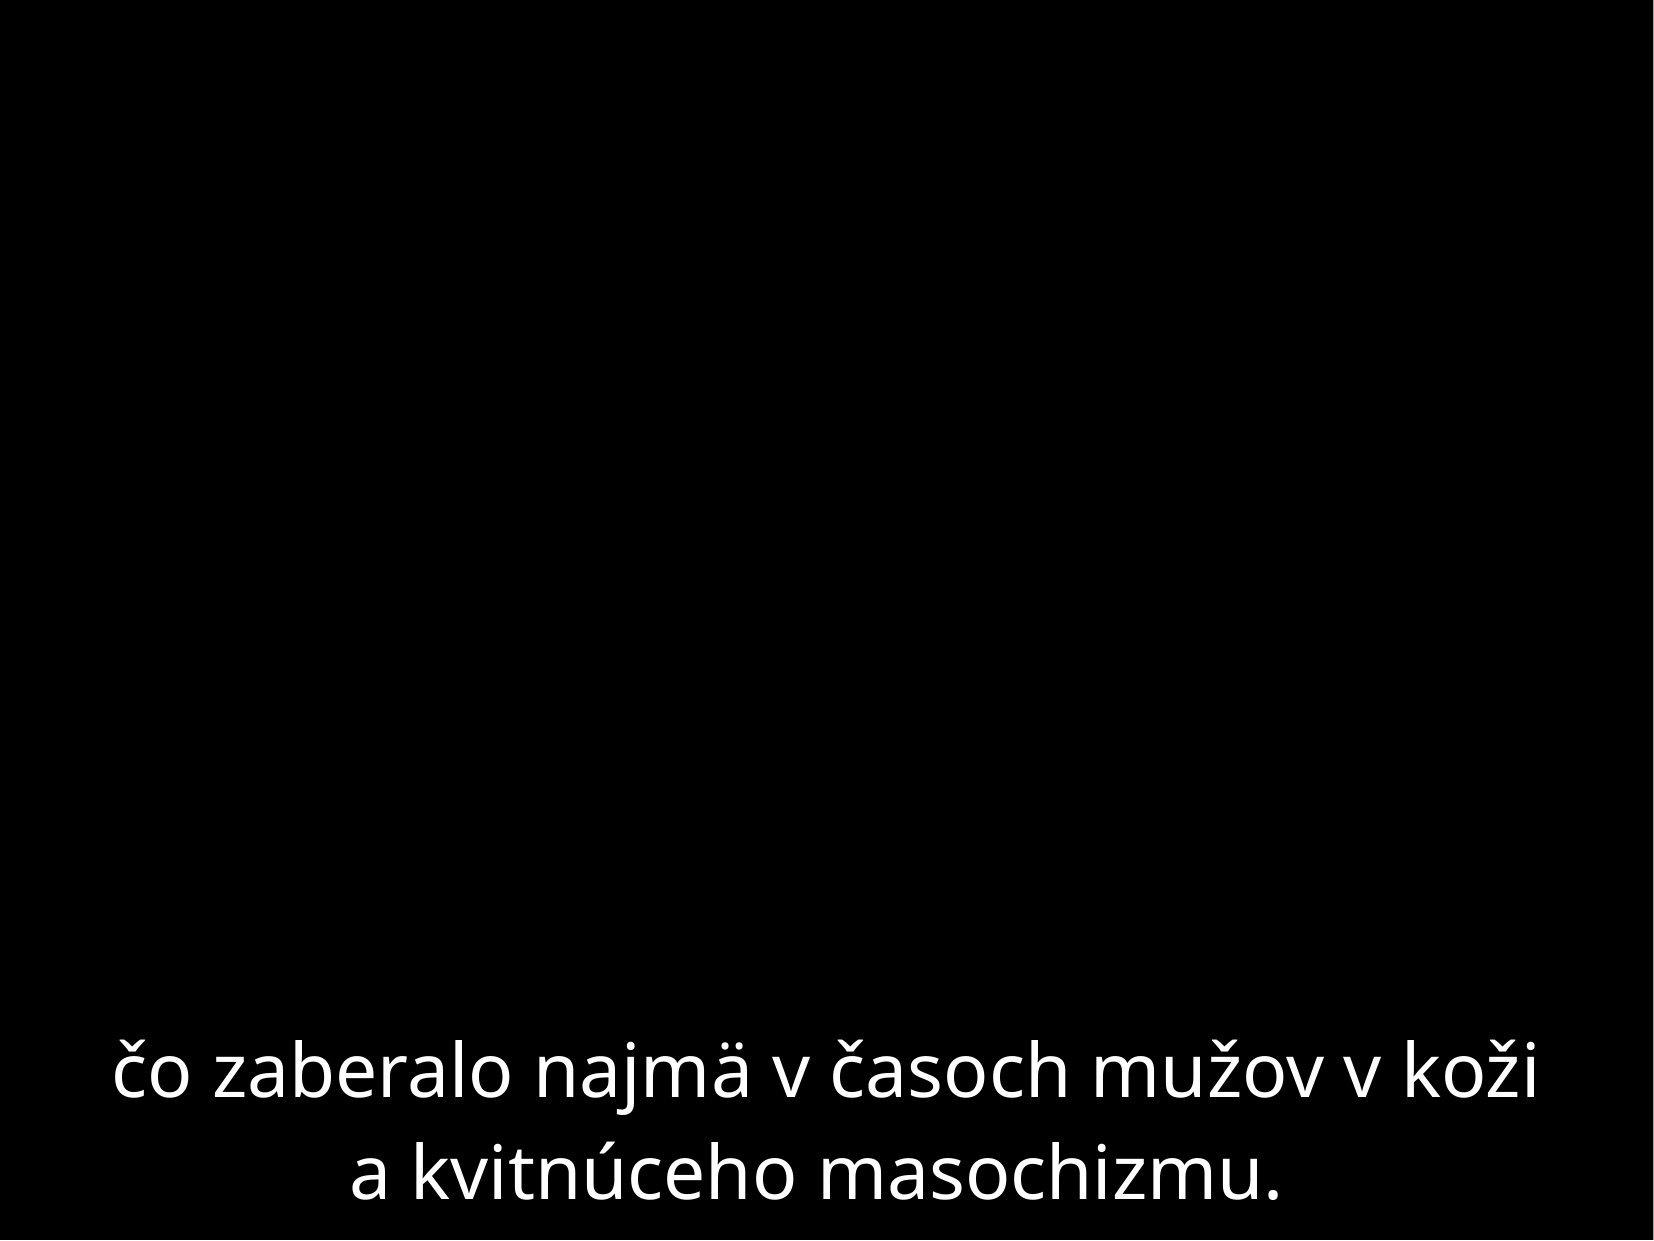

# čo zaberalo najmä v časoch mužov v koži a kvitnúceho masochizmu.